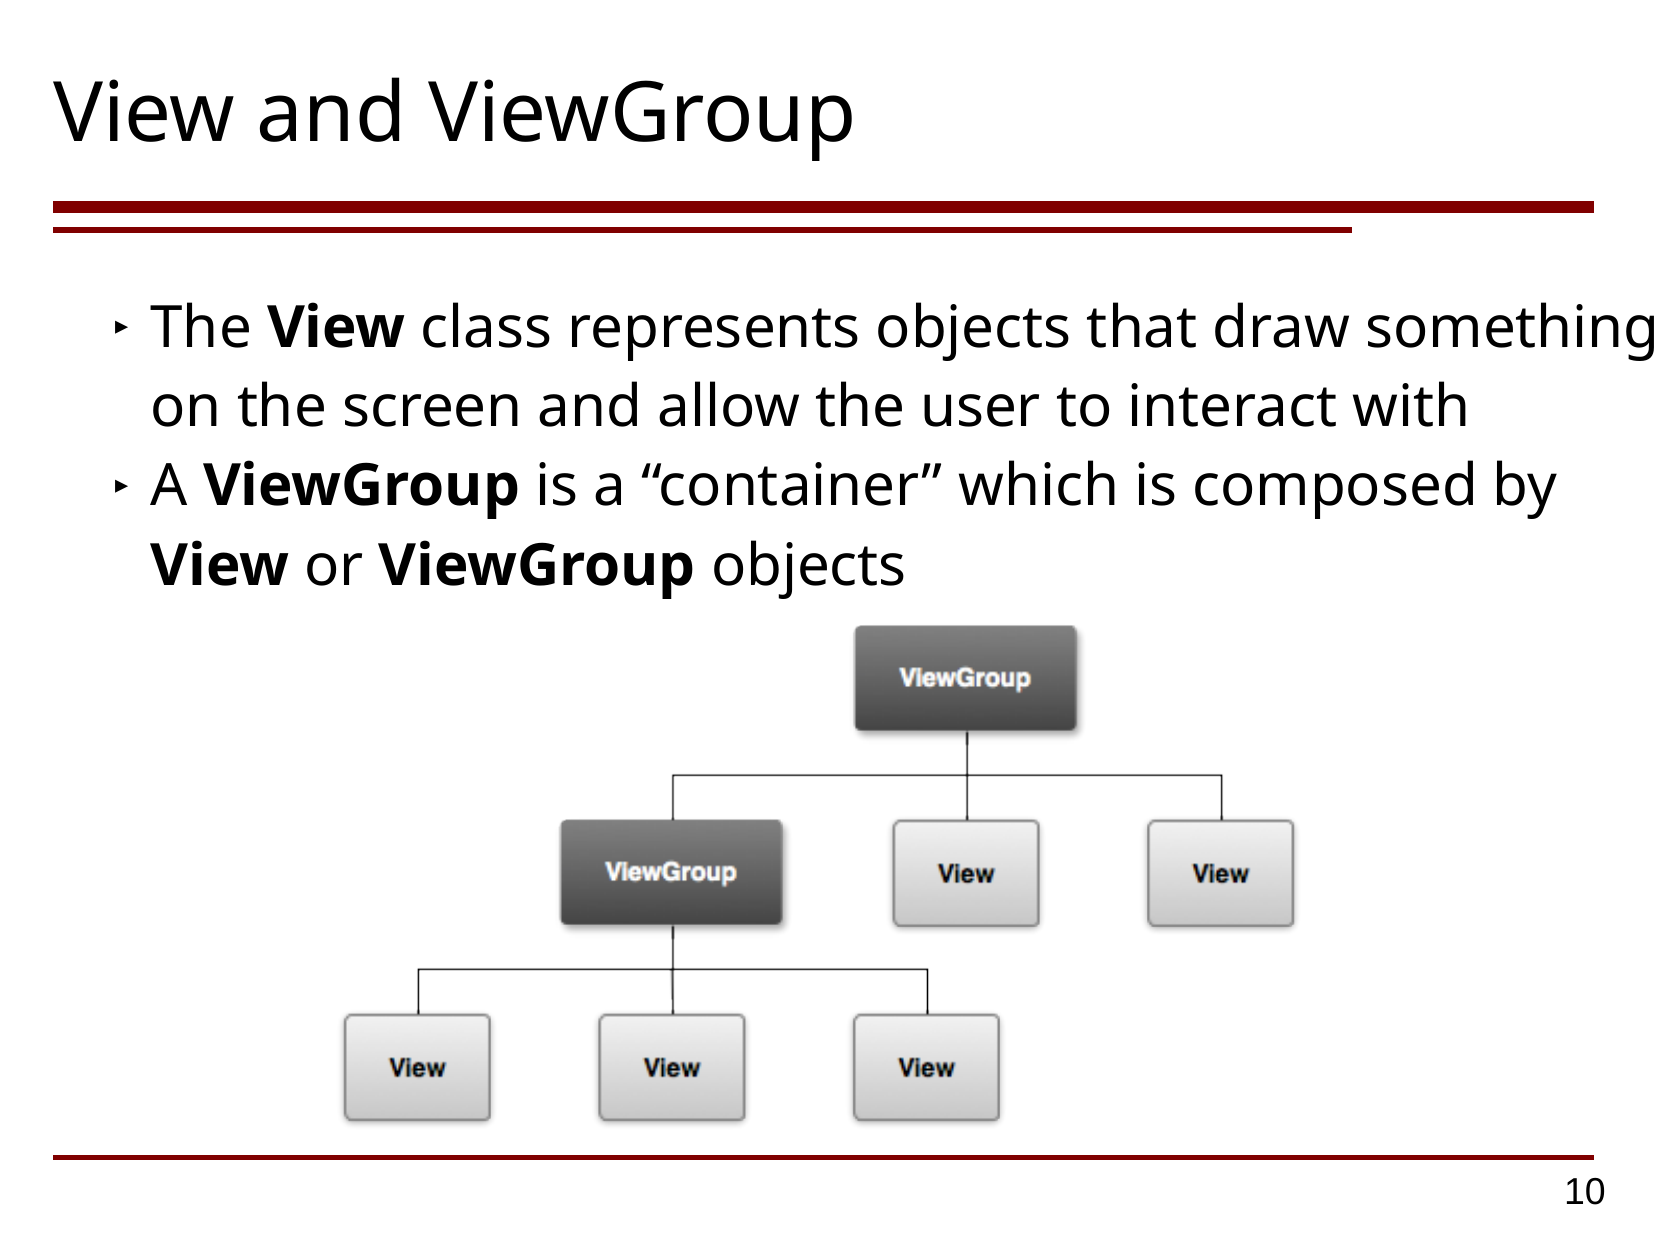

# View and ViewGroup
The View class represents objects that draw something
on the screen and allow the user to interact with
A ViewGroup is a “container” which is composed by
View or ViewGroup objects